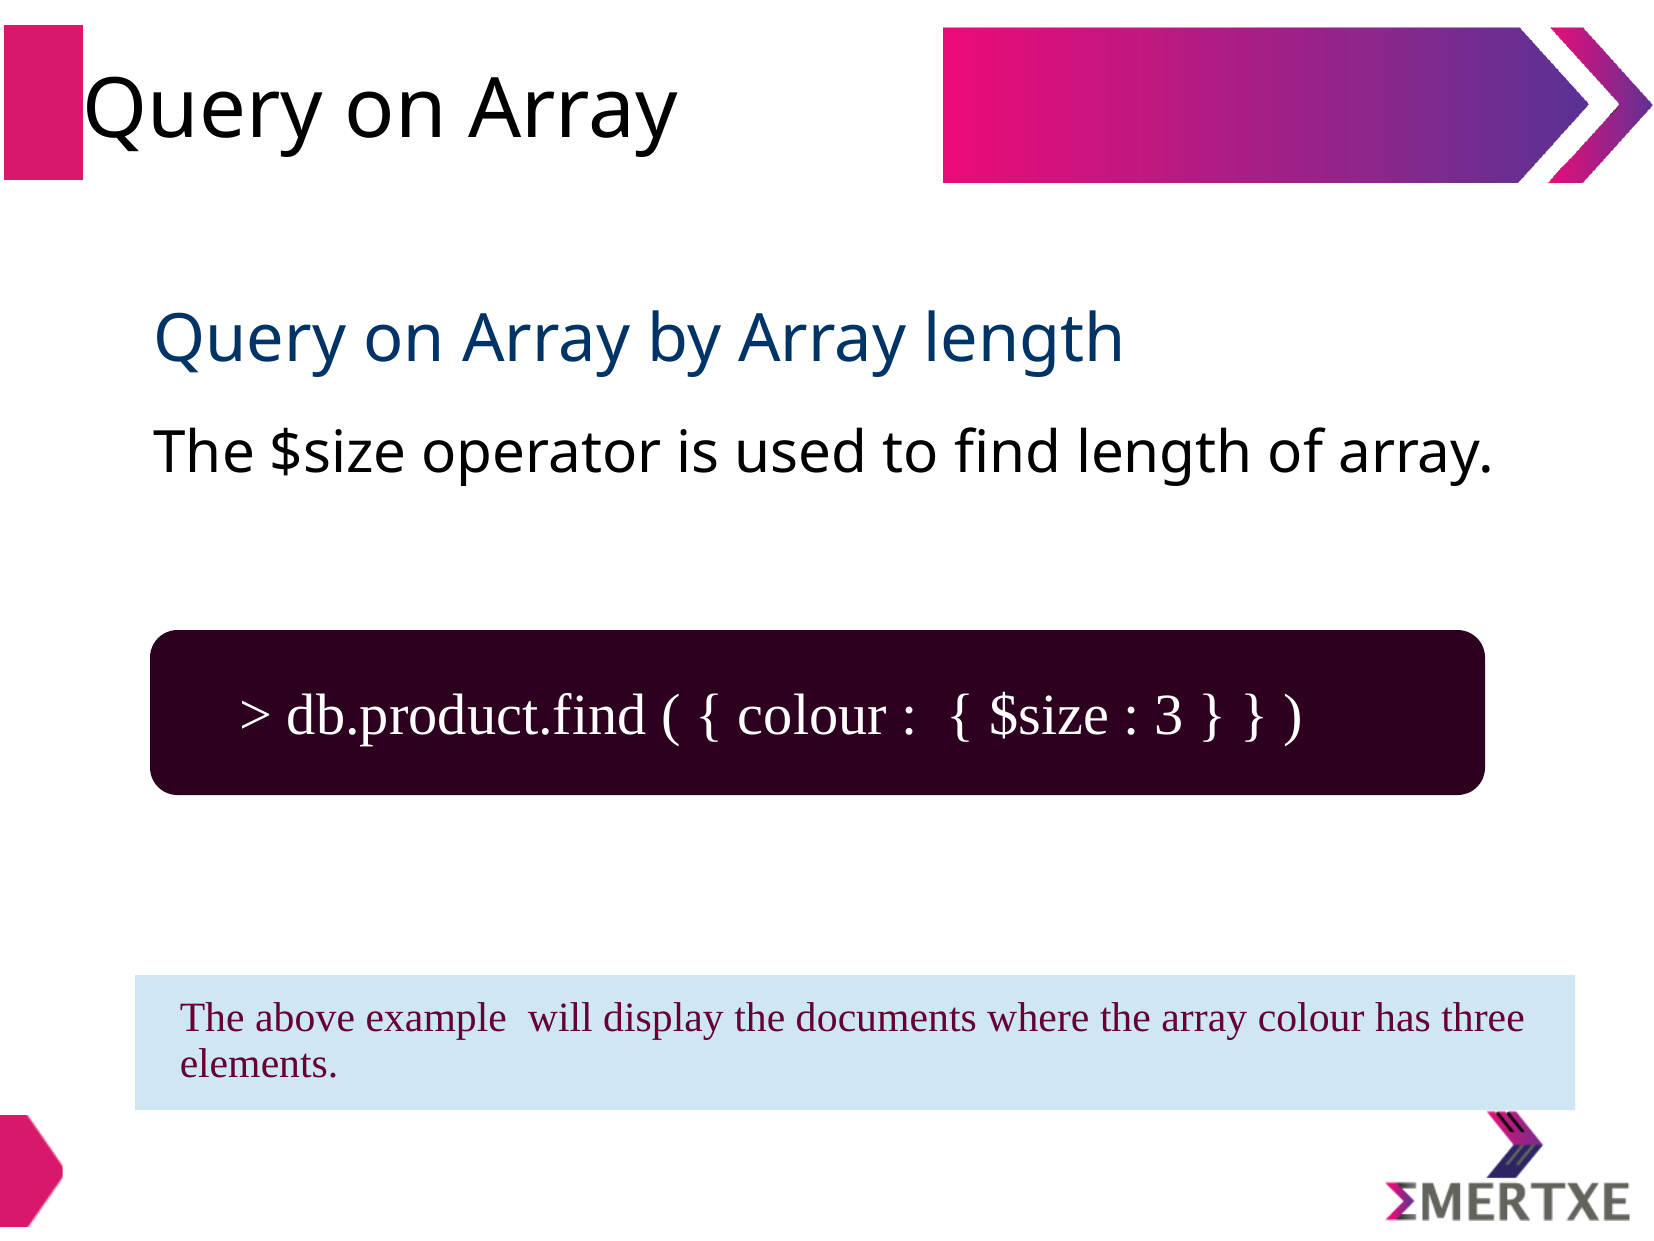

# Query on Array
Query on Array by Array length
The $size operator is used to find length of array.
> db.product.find ( { colour : { $size : 3 } } )
The above example will display the documents where the array colour has three elements.